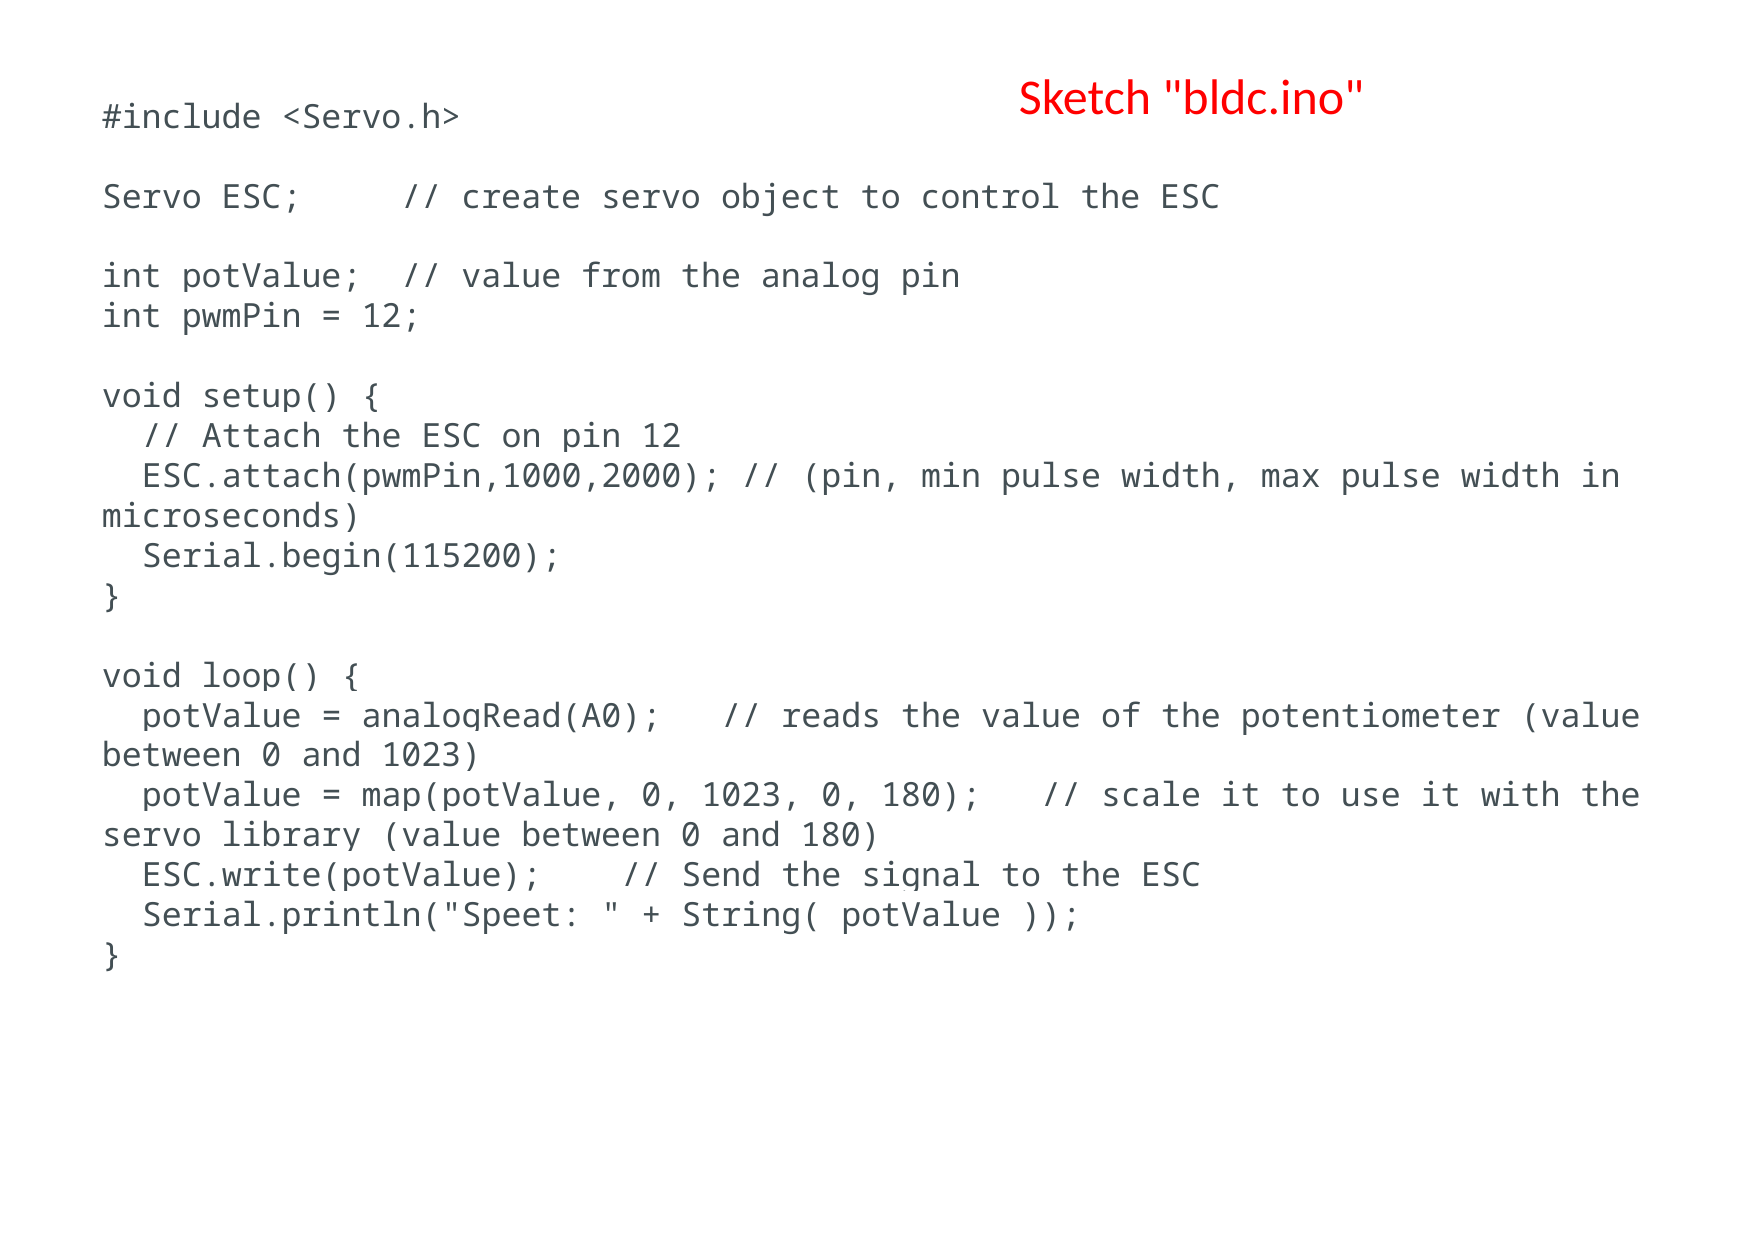

Sketch "bldc.ino"
#include <Servo.h>
Servo ESC; // create servo object to control the ESC
int potValue; // value from the analog pin
int pwmPin = 12;
void setup() {
 // Attach the ESC on pin 12
 ESC.attach(pwmPin,1000,2000); // (pin, min pulse width, max pulse width in microseconds)
 Serial.begin(115200);
}
void loop() {
 potValue = analogRead(A0); // reads the value of the potentiometer (value between 0 and 1023)
 potValue = map(potValue, 0, 1023, 0, 180); // scale it to use it with the servo library (value between 0 and 180)
 ESC.write(potValue); // Send the signal to the ESC
 Serial.println("Speet: " + String( potValue ));
}